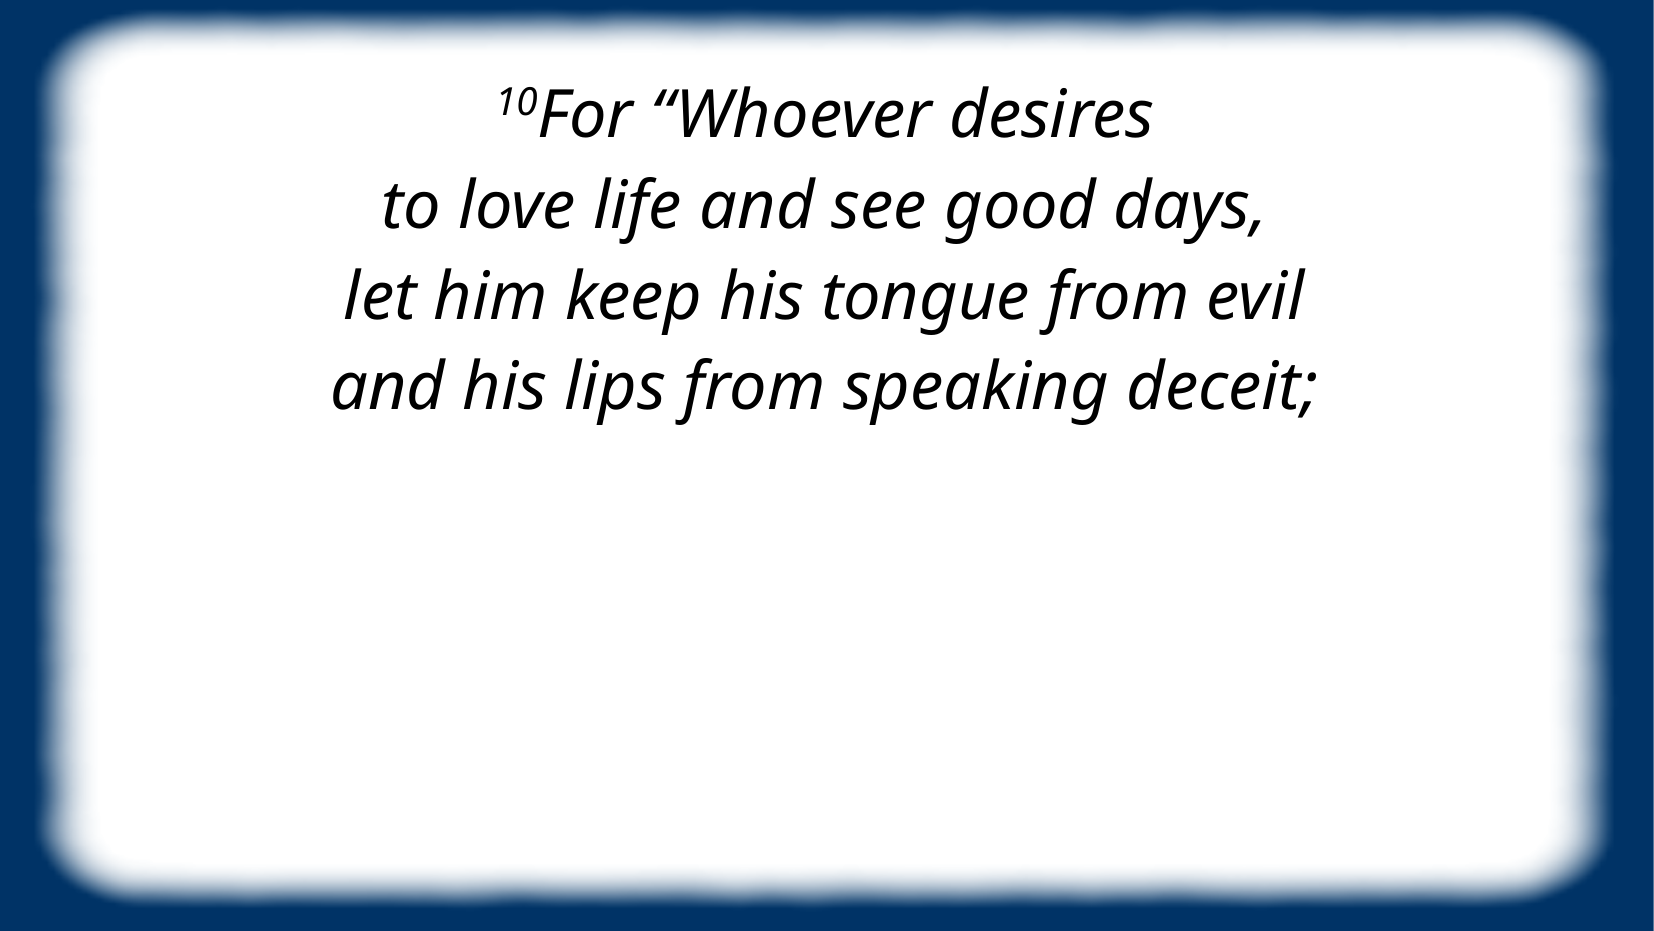

10For “Whoever desires
to love life and see good days,
let him keep his tongue from evil
and his lips from speaking deceit;